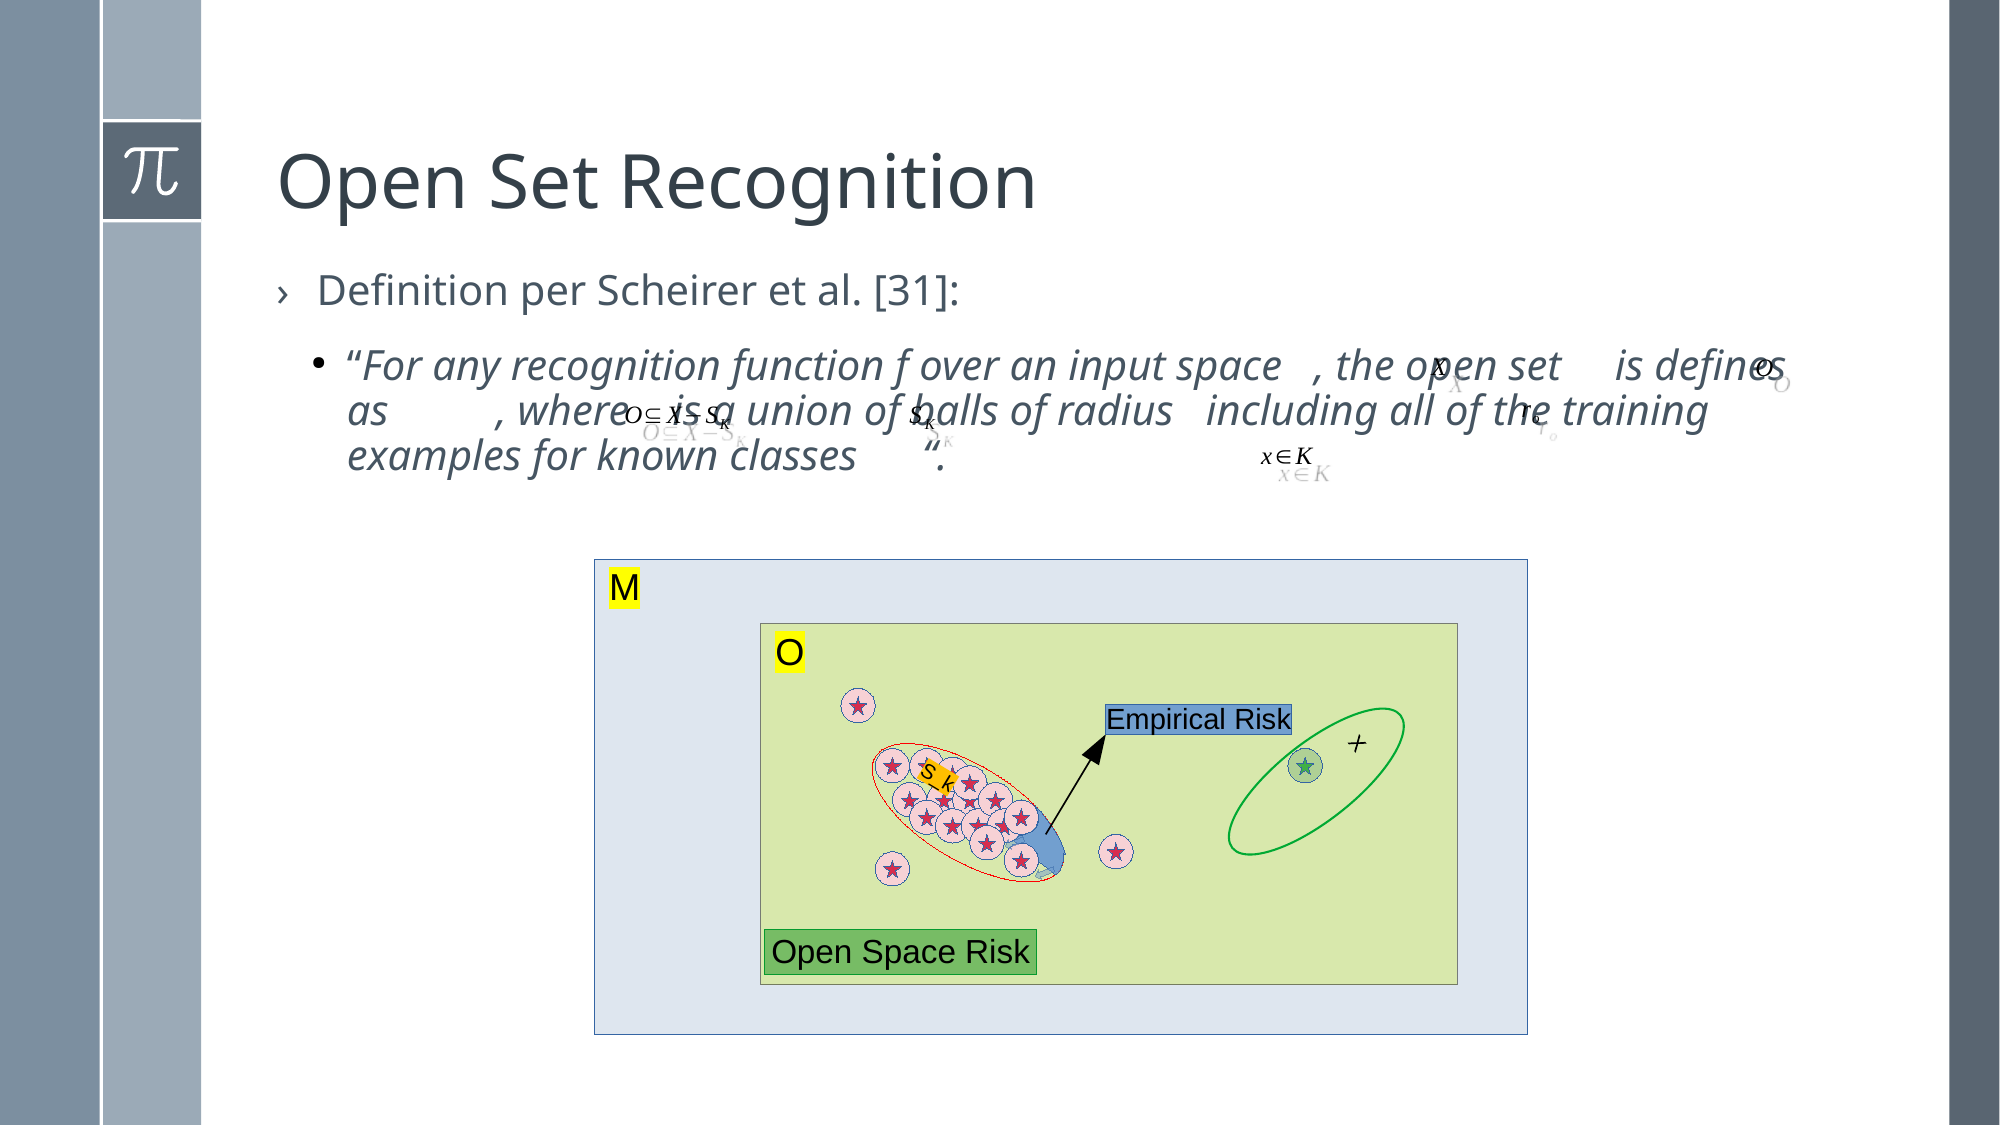

Open Set Recognition
Definition per Scheirer et al. [31]:
“For any recognition function f over an input space , the open set is defines as , where is a union of balls of radius including all of the training examples for known classes “.
M
O
X
Empirical Risk
S_k
Open Space Risk